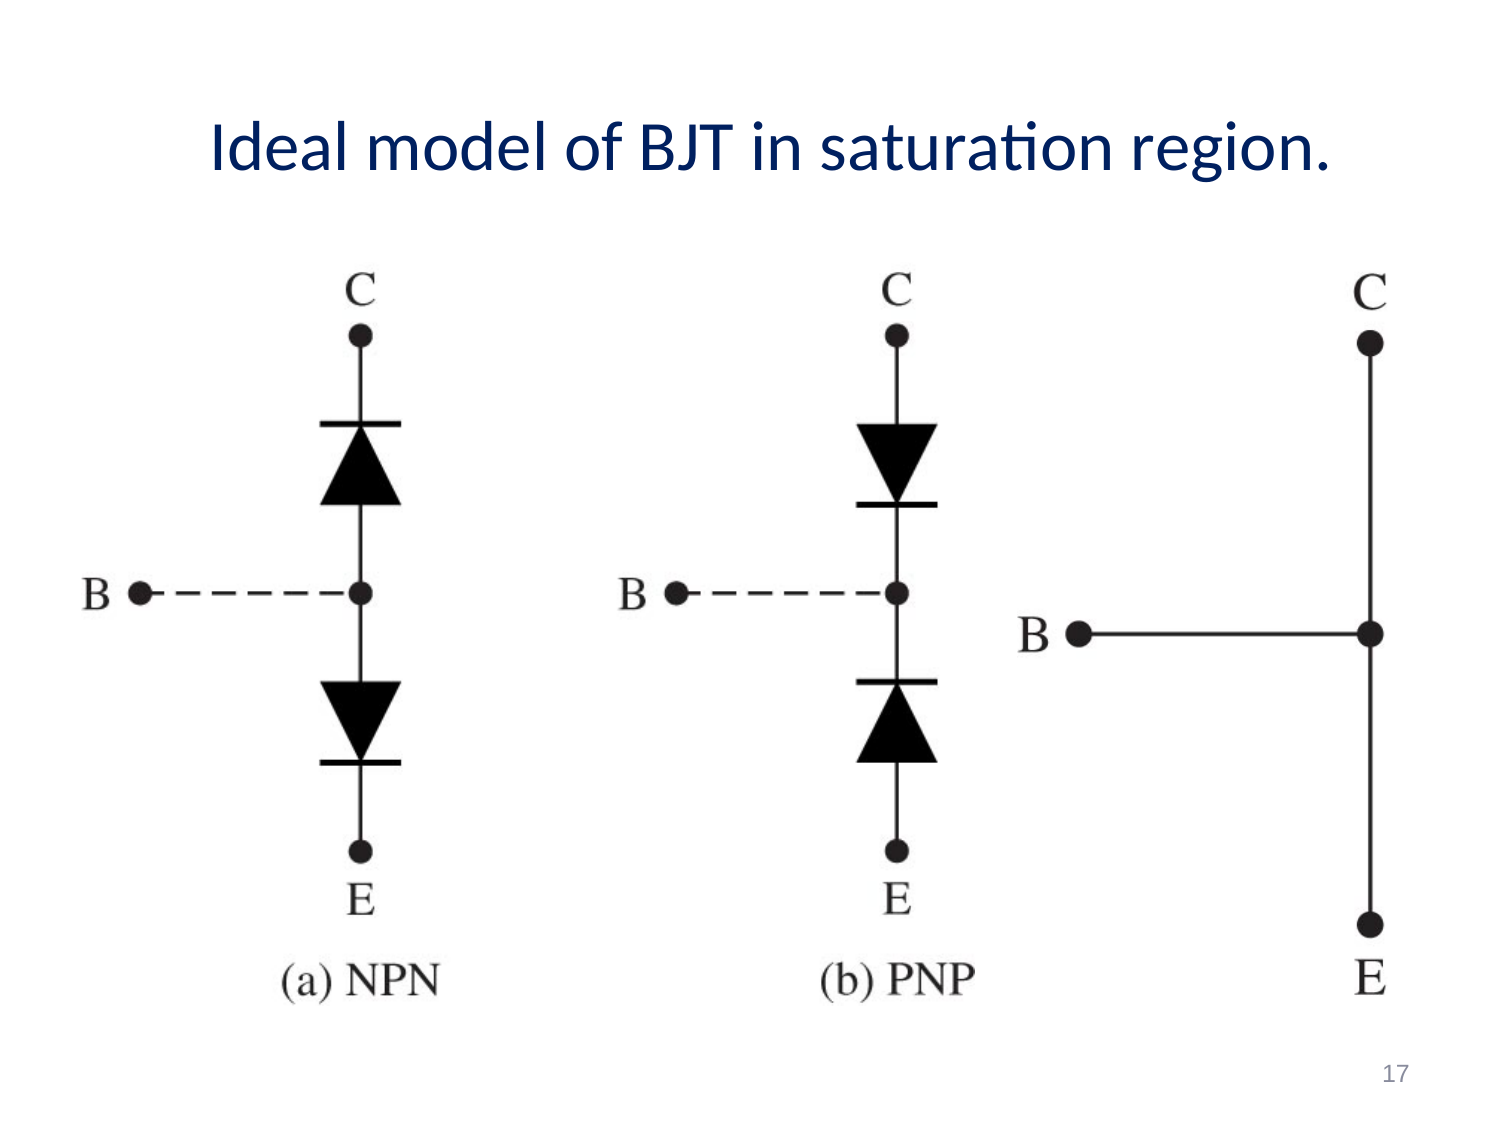

# Ideal model of BJT in saturation region.